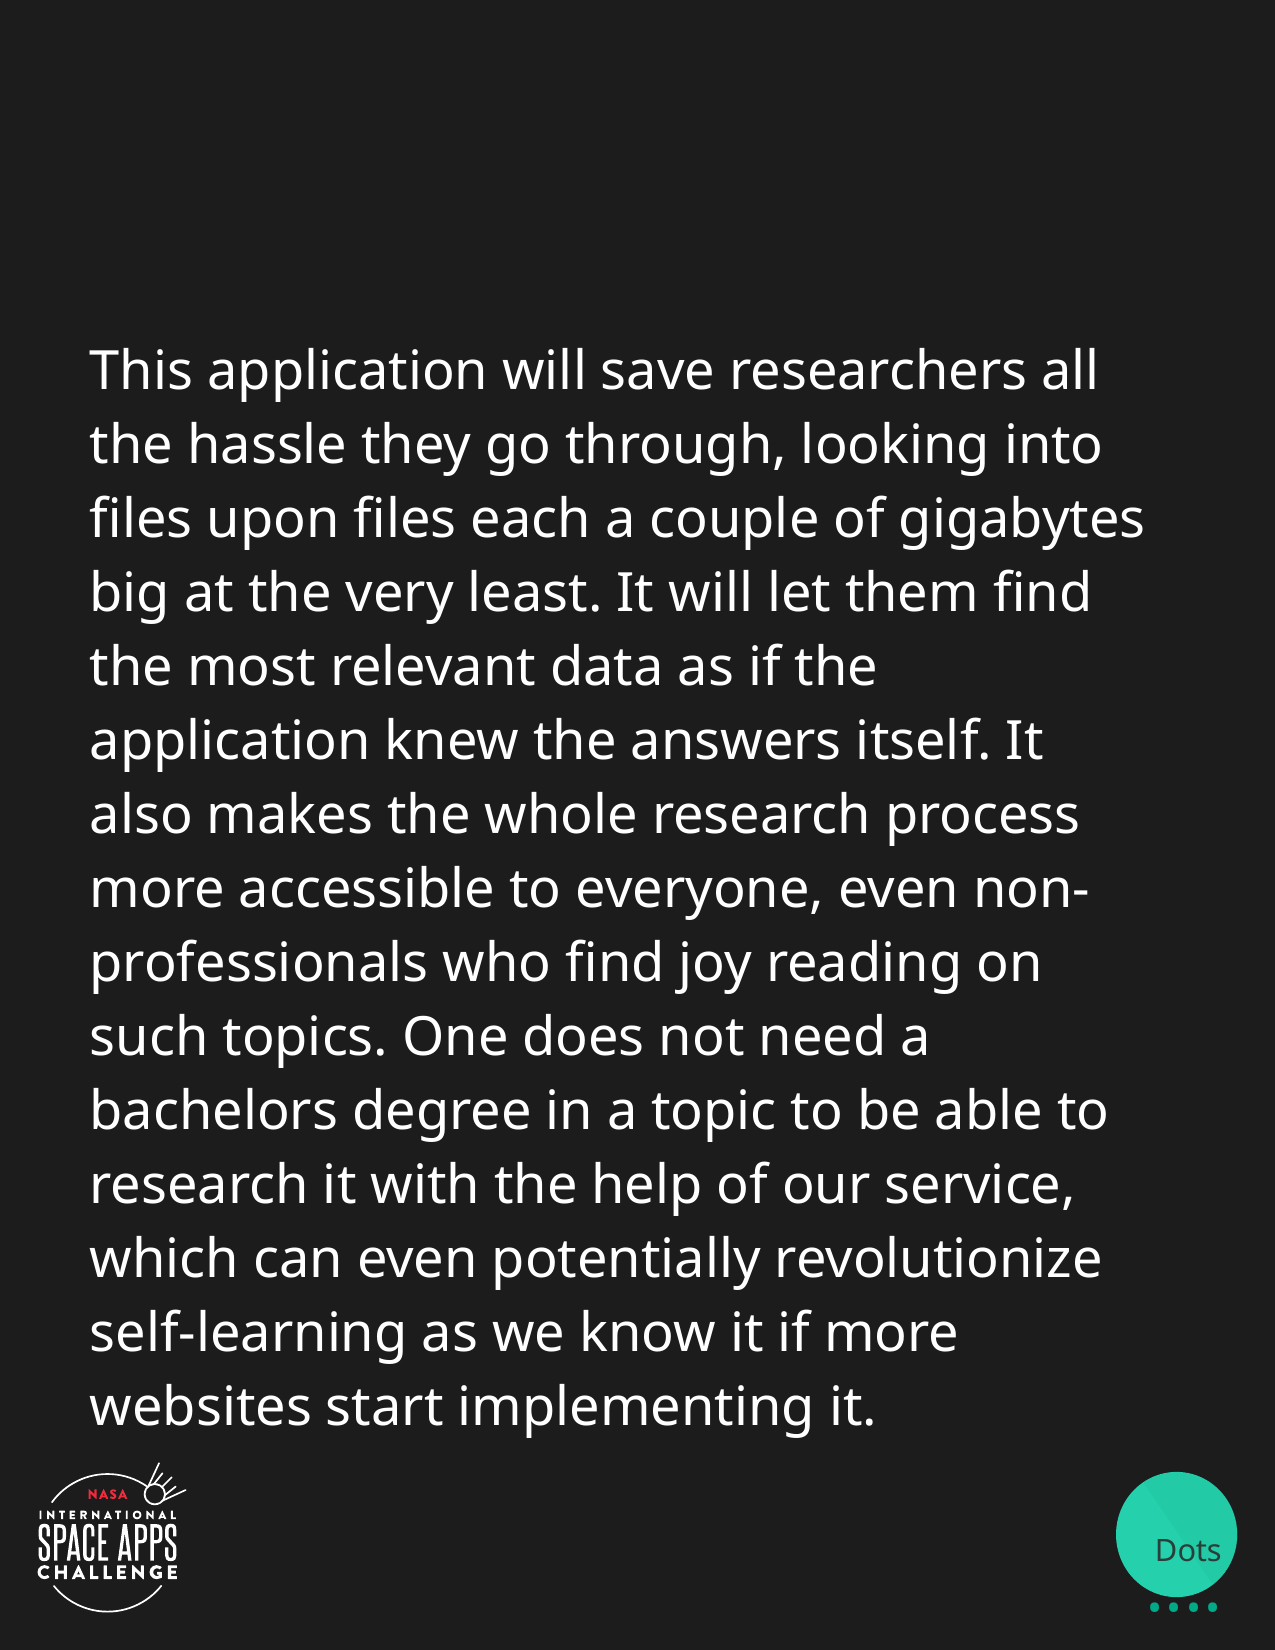

This application will save researchers all the hassle they go through, looking into files upon files each a couple of gigabytes big at the very least. It will let them find the most relevant data as if the application knew the answers itself. It also makes the whole research process more accessible to everyone, even non-professionals who find joy reading on such topics. One does not need a bachelors degree in a topic to be able to research it with the help of our service, which can even potentially revolutionize self-learning as we know it if more websites start implementing it.